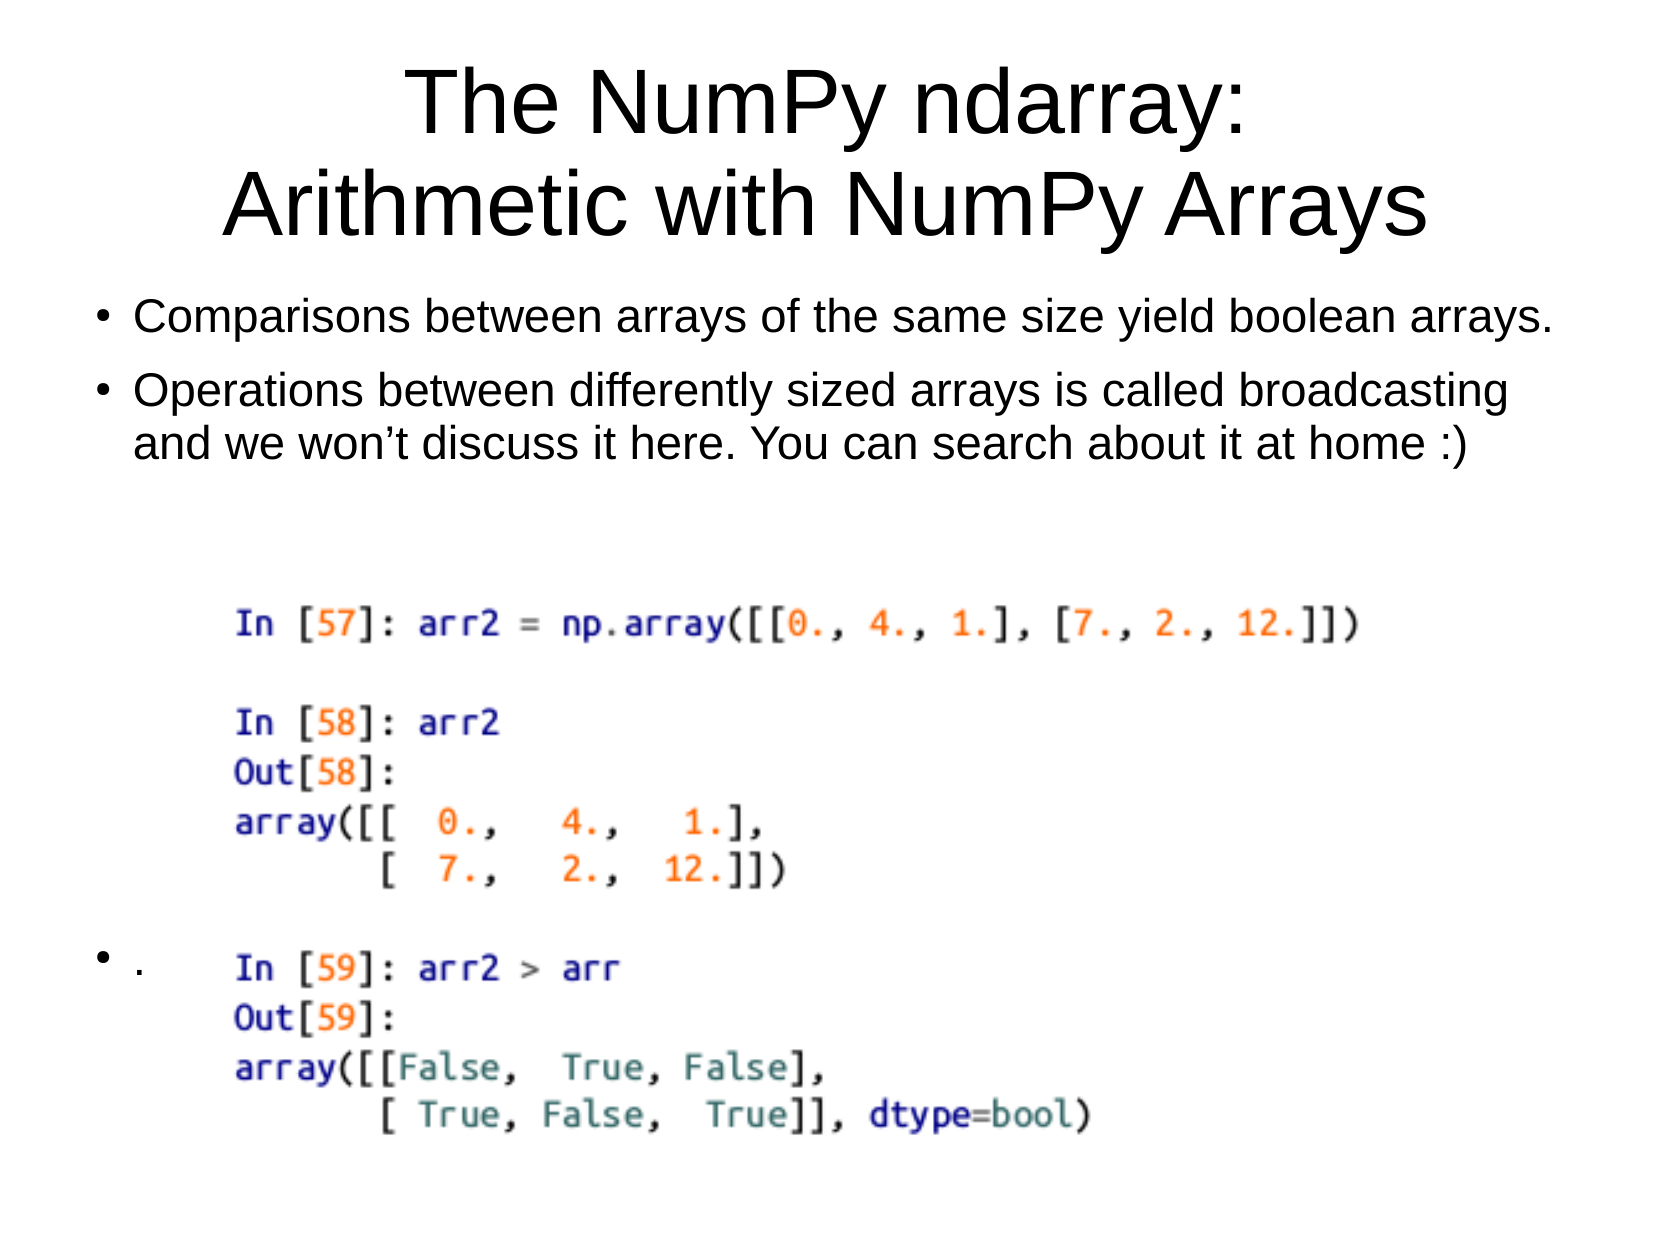

# The NumPy ndarray: Arithmetic with NumPy Arrays
Comparisons between arrays of the same size yield boolean arrays.
Operations between differently sized arrays is called broadcasting and we won’t discuss it here. You can search about it at home :)
.